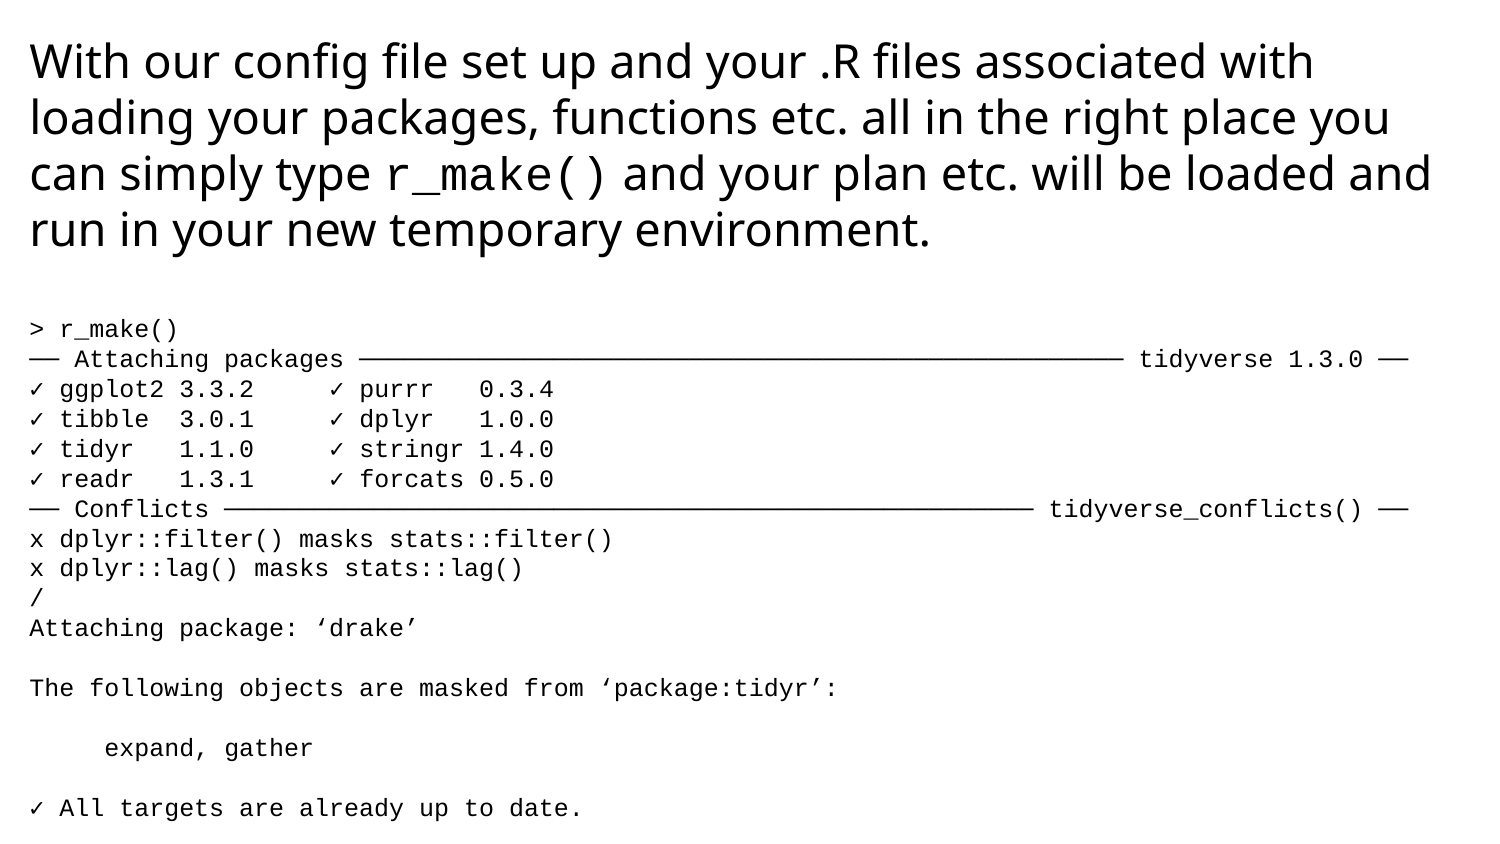

With our config file set up and your .R files associated with loading your packages, functions etc. all in the right place you can simply type r_make() and your plan etc. will be loaded and run in your new temporary environment.
> r_make()
── Attaching packages ─────────────────────────────────────────────────── tidyverse 1.3.0 ──
✓ ggplot2 3.3.2 	✓ purrr 0.3.4
✓ tibble 3.0.1 	✓ dplyr 1.0.0
✓ tidyr 1.1.0 	✓ stringr 1.4.0
✓ readr 1.3.1 	✓ forcats 0.5.0
── Conflicts ────────────────────────────────────────────────────── tidyverse_conflicts() ──
x dplyr::filter() masks stats::filter()
x dplyr::lag()	masks stats::lag()
/
Attaching package: ‘drake’
The following objects are masked from ‘package:tidyr’:
	expand, gather
✓ All targets are already up to date.